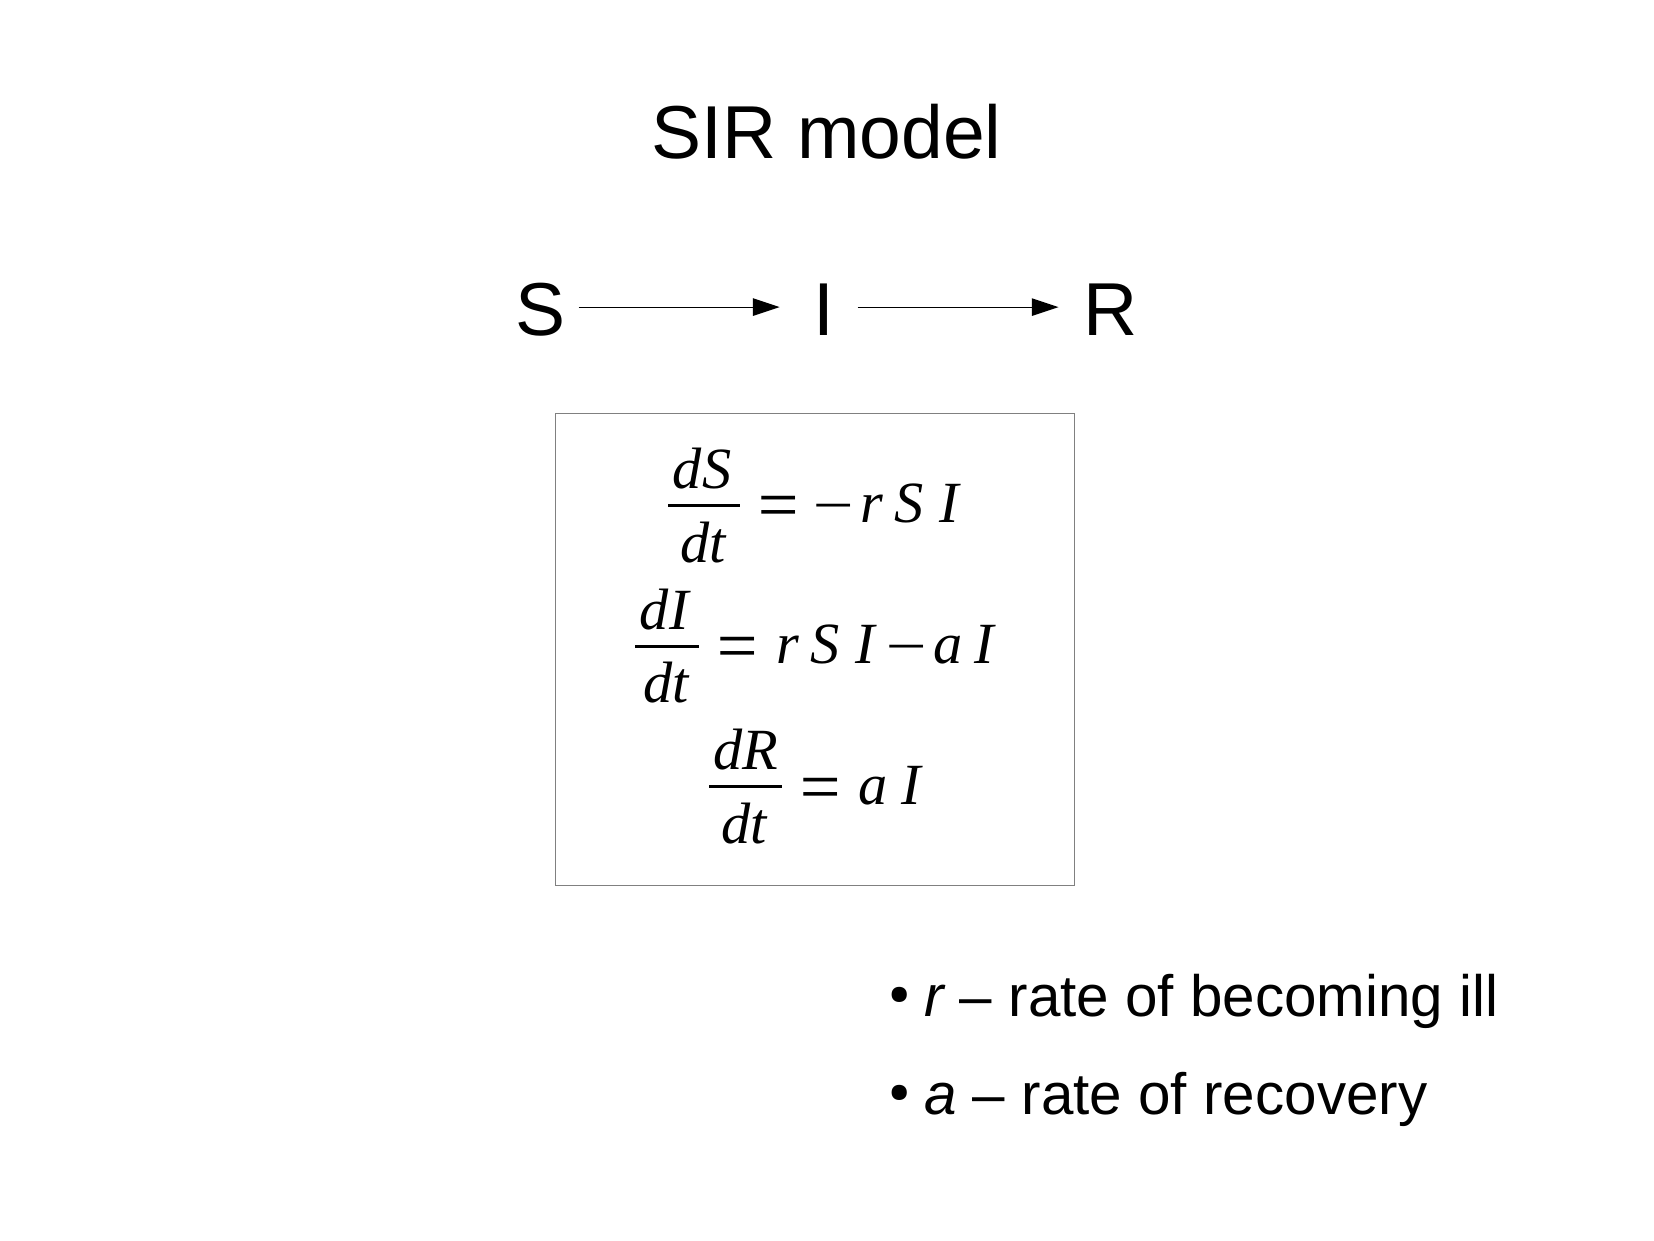

# SIR model
S I R
r – rate of becoming ill
a – rate of recovery